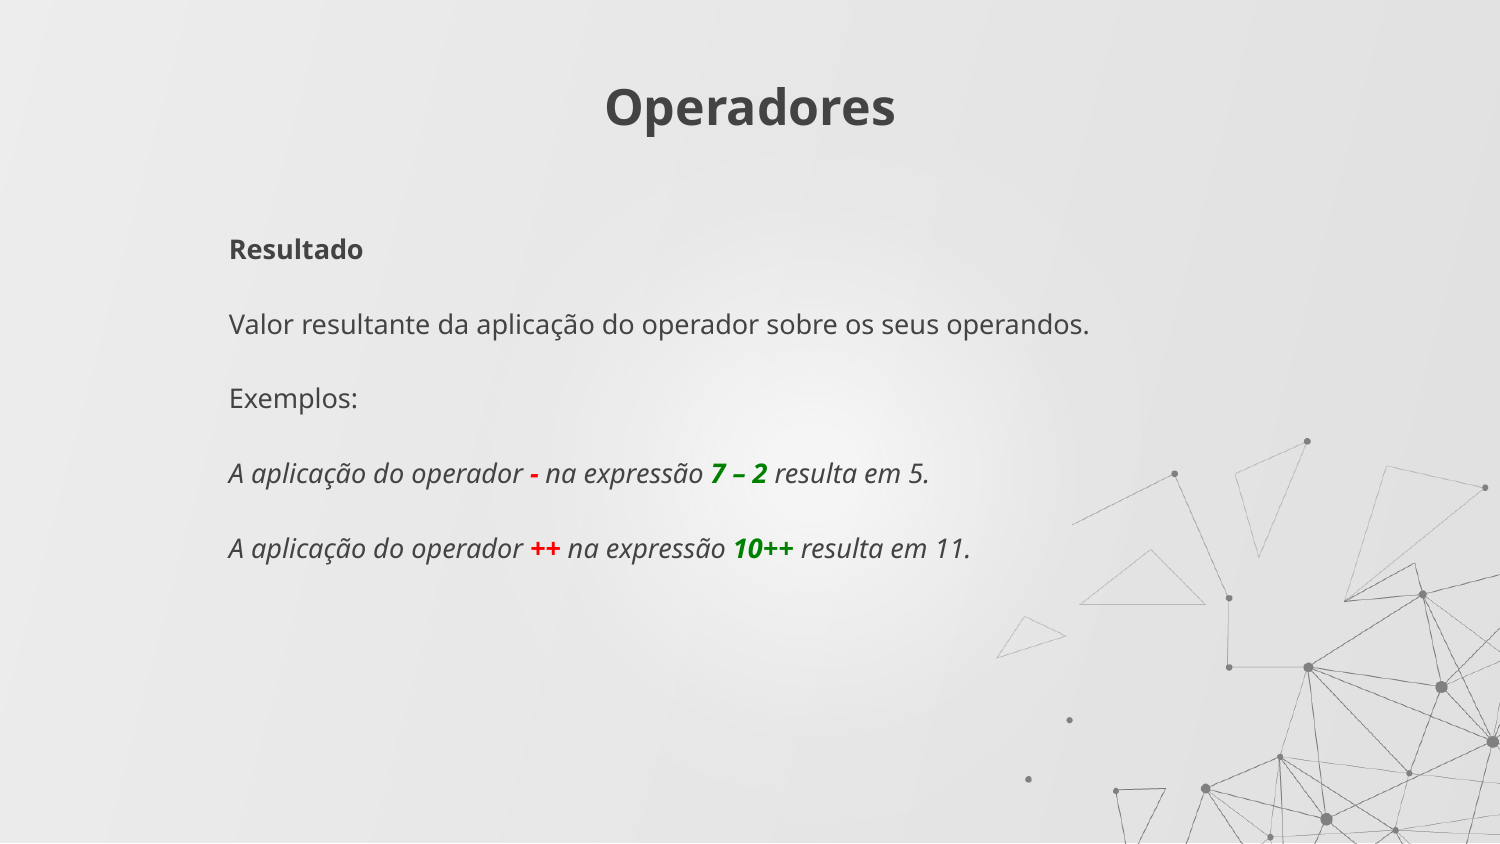

Operadores
# Resultado
Valor resultante da aplicação do operador sobre os seus operandos.
Exemplos:
A aplicação do operador - na expressão 7 – 2 resulta em 5.
A aplicação do operador ++ na expressão 10++ resulta em 11.